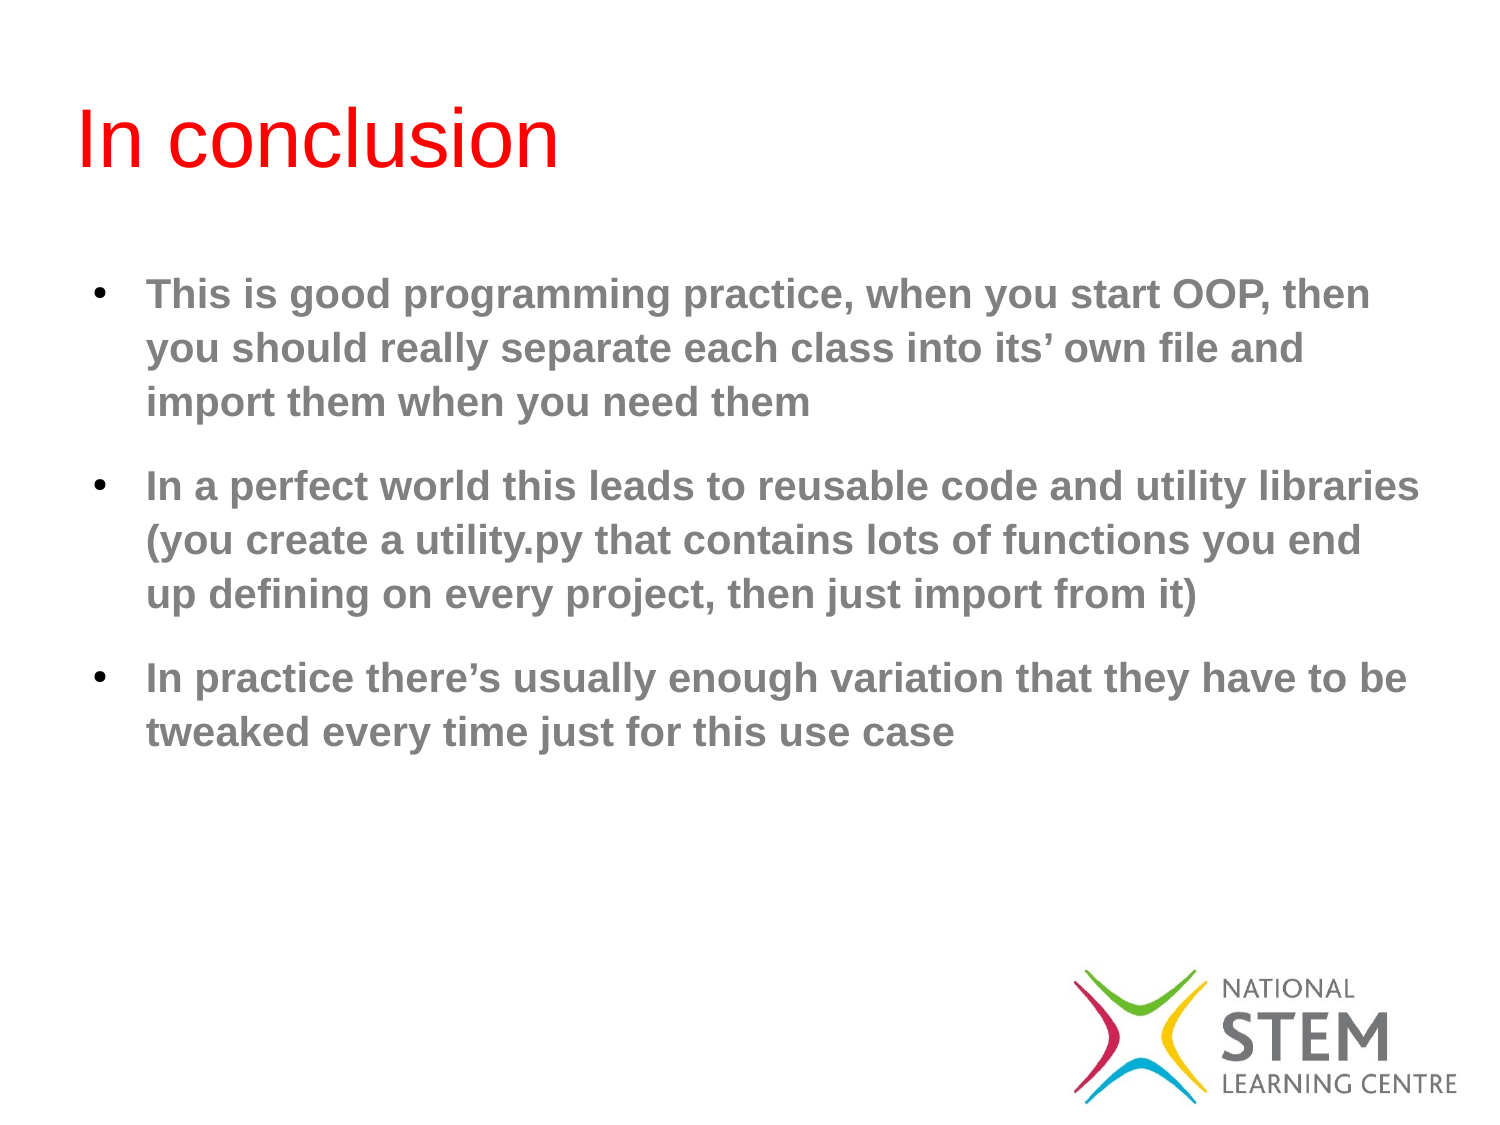

# In conclusion
This is good programming practice, when you start OOP, then you should really separate each class into its’ own file and import them when you need them
In a perfect world this leads to reusable code and utility libraries (you create a utility.py that contains lots of functions you end up defining on every project, then just import from it)
In practice there’s usually enough variation that they have to be tweaked every time just for this use case